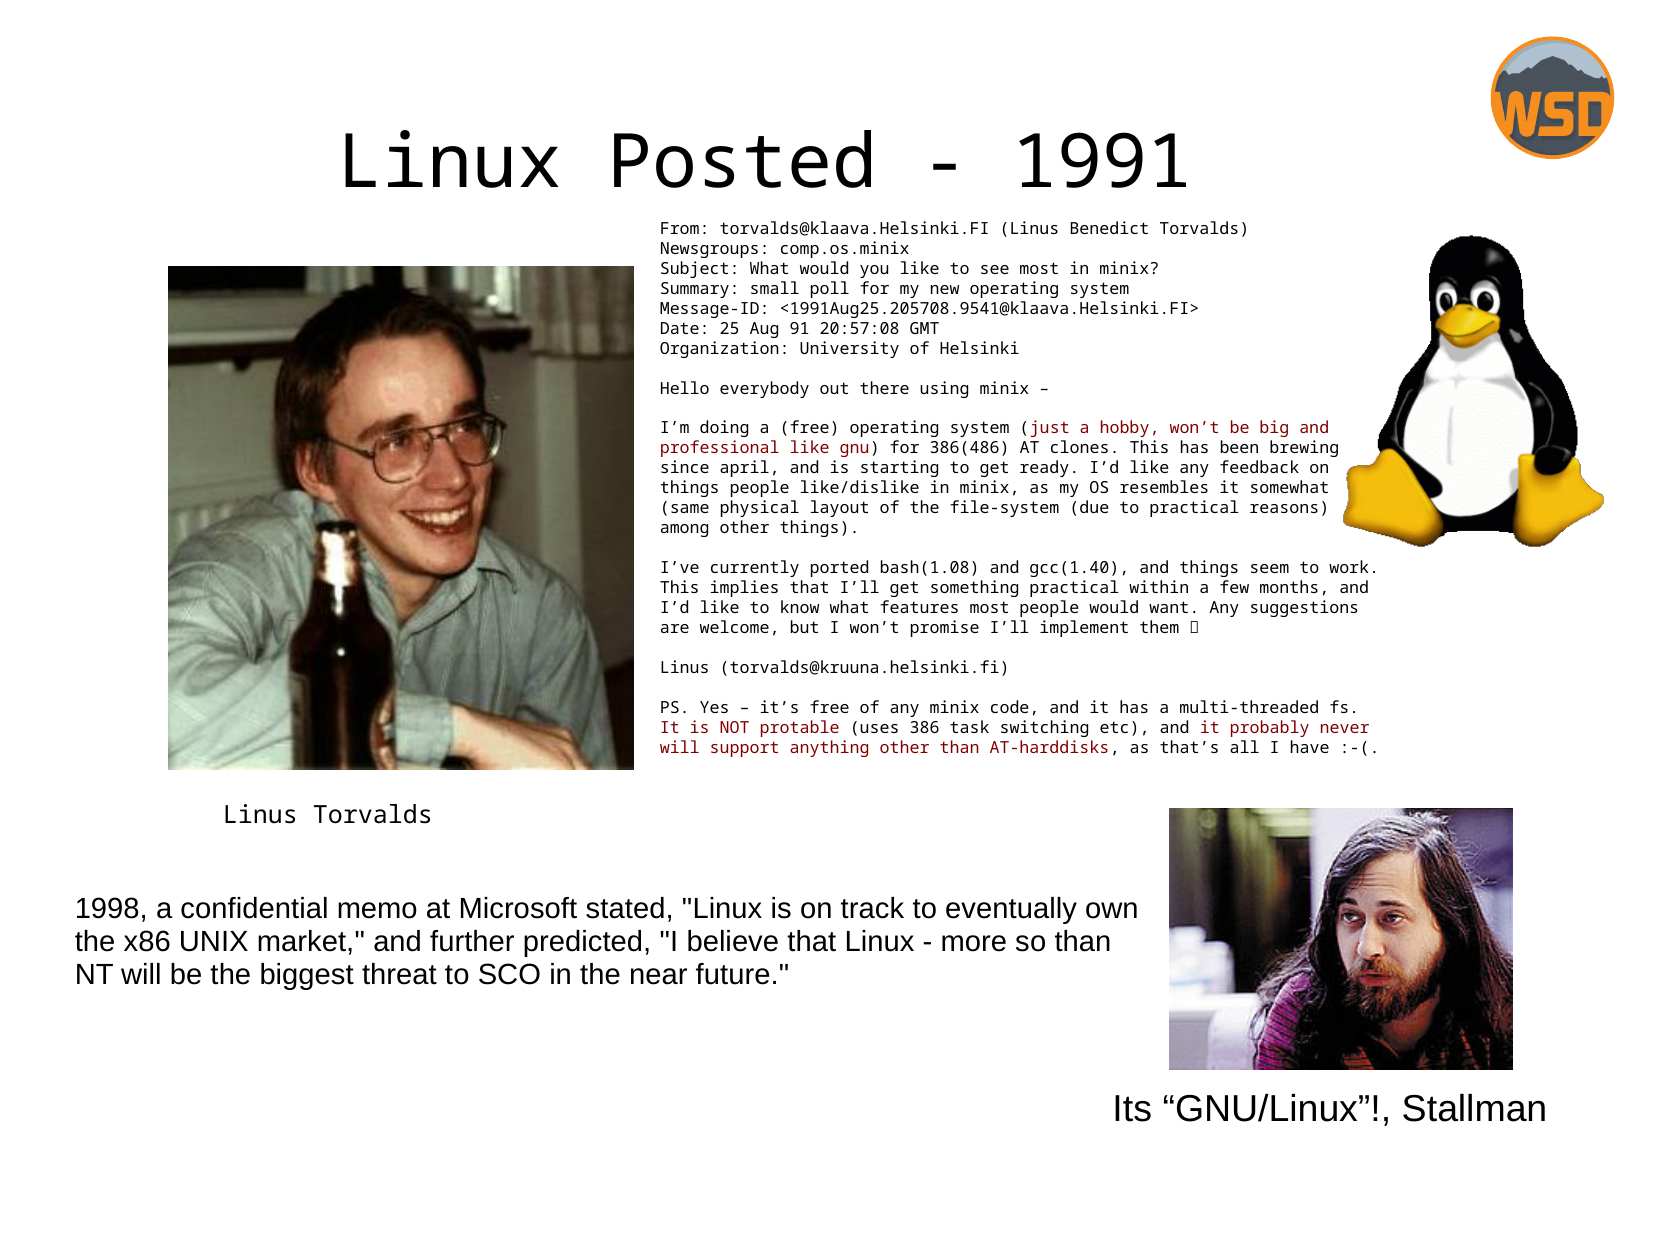

Linux Posted - 1991
From: torvalds@klaava.Helsinki.FI (Linus Benedict Torvalds)
Newsgroups: comp.os.minix
Subject: What would you like to see most in minix?
Summary: small poll for my new operating system
Message-ID: <1991Aug25.205708.9541@klaava.Helsinki.FI>
Date: 25 Aug 91 20:57:08 GMT
Organization: University of Helsinki
Hello everybody out there using minix –
I’m doing a (free) operating system (just a hobby, won’t be big and
professional like gnu) for 386(486) AT clones. This has been brewing
since april, and is starting to get ready. I’d like any feedback on
things people like/dislike in minix, as my OS resembles it somewhat
(same physical layout of the file-system (due to practical reasons)
among other things).
I’ve currently ported bash(1.08) and gcc(1.40), and things seem to work.
This implies that I’ll get something practical within a few months, and
I’d like to know what features most people would want. Any suggestions
are welcome, but I won’t promise I’ll implement them 🙂
Linus (torvalds@kruuna.helsinki.fi)
PS. Yes – it’s free of any minix code, and it has a multi-threaded fs.
It is NOT protable (uses 386 task switching etc), and it probably never
will support anything other than AT-harddisks, as that’s all I have :-(.
Linus Torvalds
1998, a confidential memo at Microsoft stated, "Linux is on track to eventually own the x86 UNIX market," and further predicted, "I believe that Linux - more so than NT will be the biggest threat to SCO in the near future."
Its “GNU/Linux”!, Stallman